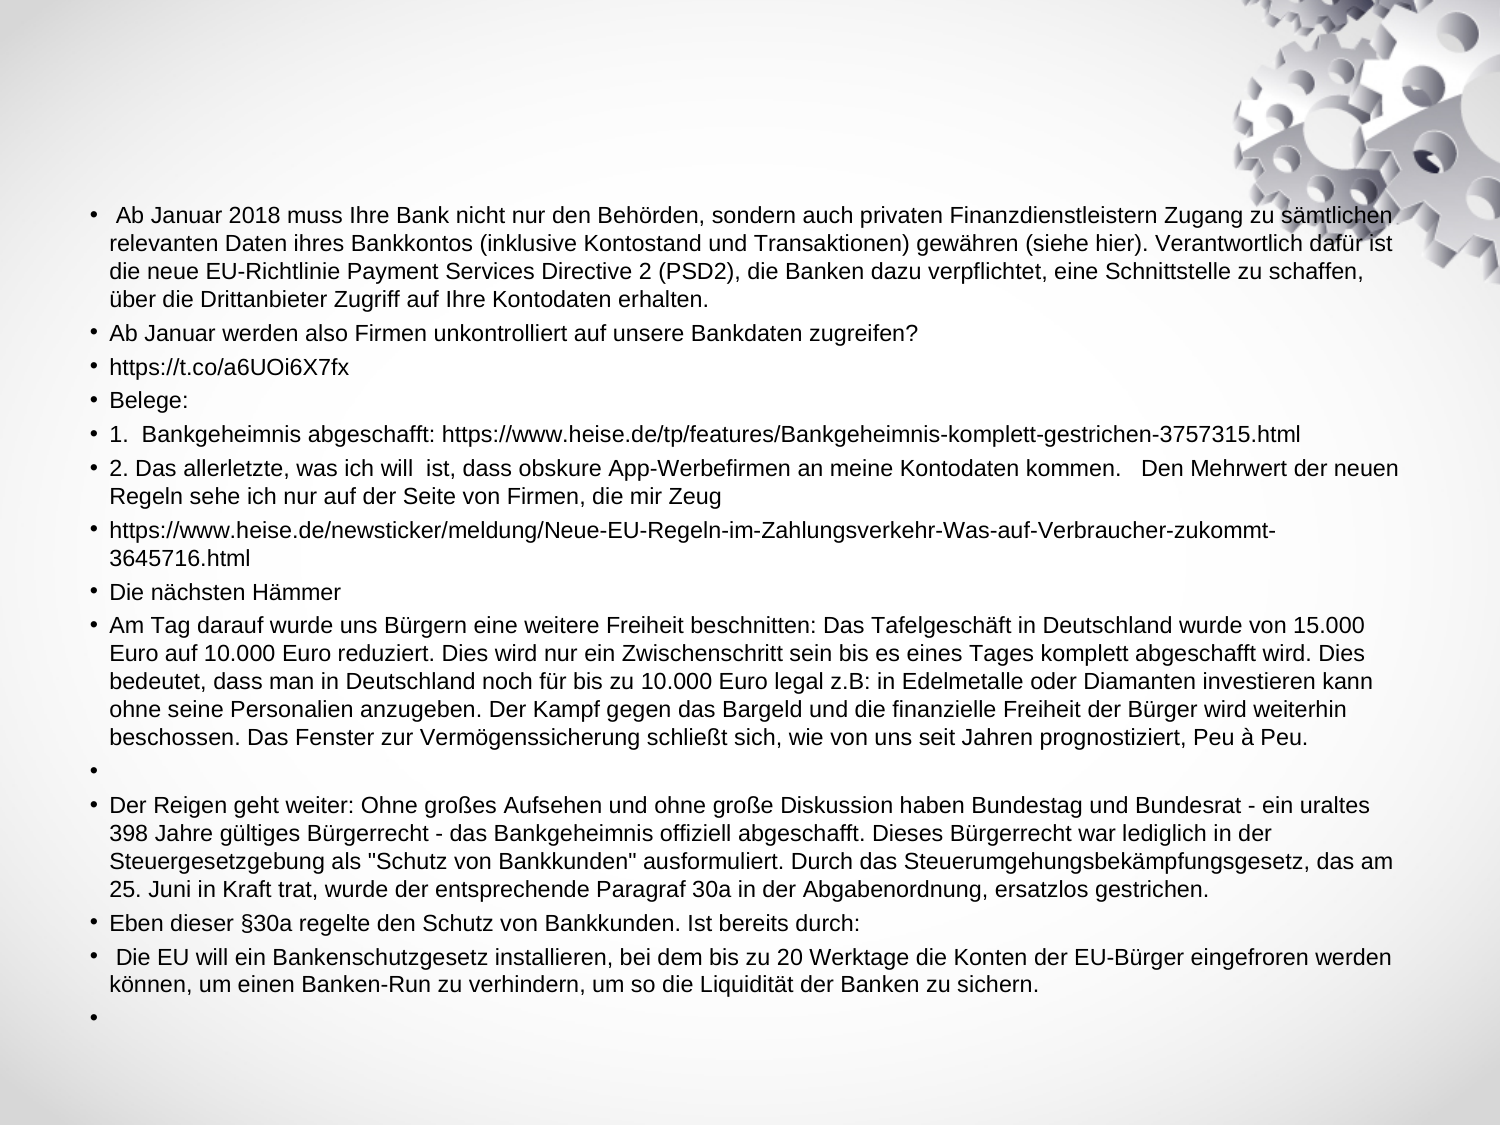

#
 Ab Januar 2018 muss Ihre Bank nicht nur den Behörden, sondern auch privaten Finanzdienstleistern Zugang zu sämtlichen relevanten Daten ihres Bankkontos (inklusive Kontostand und Transaktionen) gewähren (siehe hier). Verantwortlich dafür ist die neue EU-Richtlinie Payment Services Directive 2 (PSD2), die Banken dazu verpflichtet, eine Schnittstelle zu schaffen, über die Drittanbieter Zugriff auf Ihre Kontodaten erhalten.
Ab Januar werden also Firmen unkontrolliert auf unsere Bankdaten zugreifen?
https://t.co/a6UOi6X7fx
Belege:
1. Bankgeheimnis abgeschafft: https://www.heise.de/tp/features/Bankgeheimnis-komplett-gestrichen-3757315.html
2. Das allerletzte, was ich will ist, dass obskure App-Werbefirmen an meine Kontodaten kommen. Den Mehrwert der neuen Regeln sehe ich nur auf der Seite von Firmen, die mir Zeug
https://www.heise.de/newsticker/meldung/Neue-EU-Regeln-im-Zahlungsverkehr-Was-auf-Verbraucher-zukommt-3645716.html
Die nächsten Hämmer
Am Tag darauf wurde uns Bürgern eine weitere Freiheit beschnitten: Das Tafelgeschäft in Deutschland wurde von 15.000 Euro auf 10.000 Euro reduziert. Dies wird nur ein Zwischenschritt sein bis es eines Tages komplett abgeschafft wird. Dies bedeutet, dass man in Deutschland noch für bis zu 10.000 Euro legal z.B: in Edelmetalle oder Diamanten investieren kann ohne seine Personalien anzugeben. Der Kampf gegen das Bargeld und die finanzielle Freiheit der Bürger wird weiterhin beschossen. Das Fenster zur Vermögenssicherung schließt sich, wie von uns seit Jahren prognostiziert, Peu à Peu.
Der Reigen geht weiter: Ohne großes Aufsehen und ohne große Diskussion haben Bundestag und Bundesrat - ein uraltes 398 Jahre gültiges Bürgerrecht - das Bankgeheimnis offiziell abgeschafft. Dieses Bürgerrecht war lediglich in der Steuergesetzgebung als "Schutz von Bankkunden" ausformuliert. Durch das Steuerumgehungsbekämpfungsgesetz, das am 25. Juni in Kraft trat, wurde der entsprechende Paragraf 30a in der Abgabenordnung, ersatzlos gestrichen.
Eben dieser §30a regelte den Schutz von Bankkunden. Ist bereits durch:
 Die EU will ein Bankenschutzgesetz installieren, bei dem bis zu 20 Werktage die Konten der EU-Bürger eingefroren werden können, um einen Banken-Run zu verhindern, um so die Liquidität der Banken zu sichern.